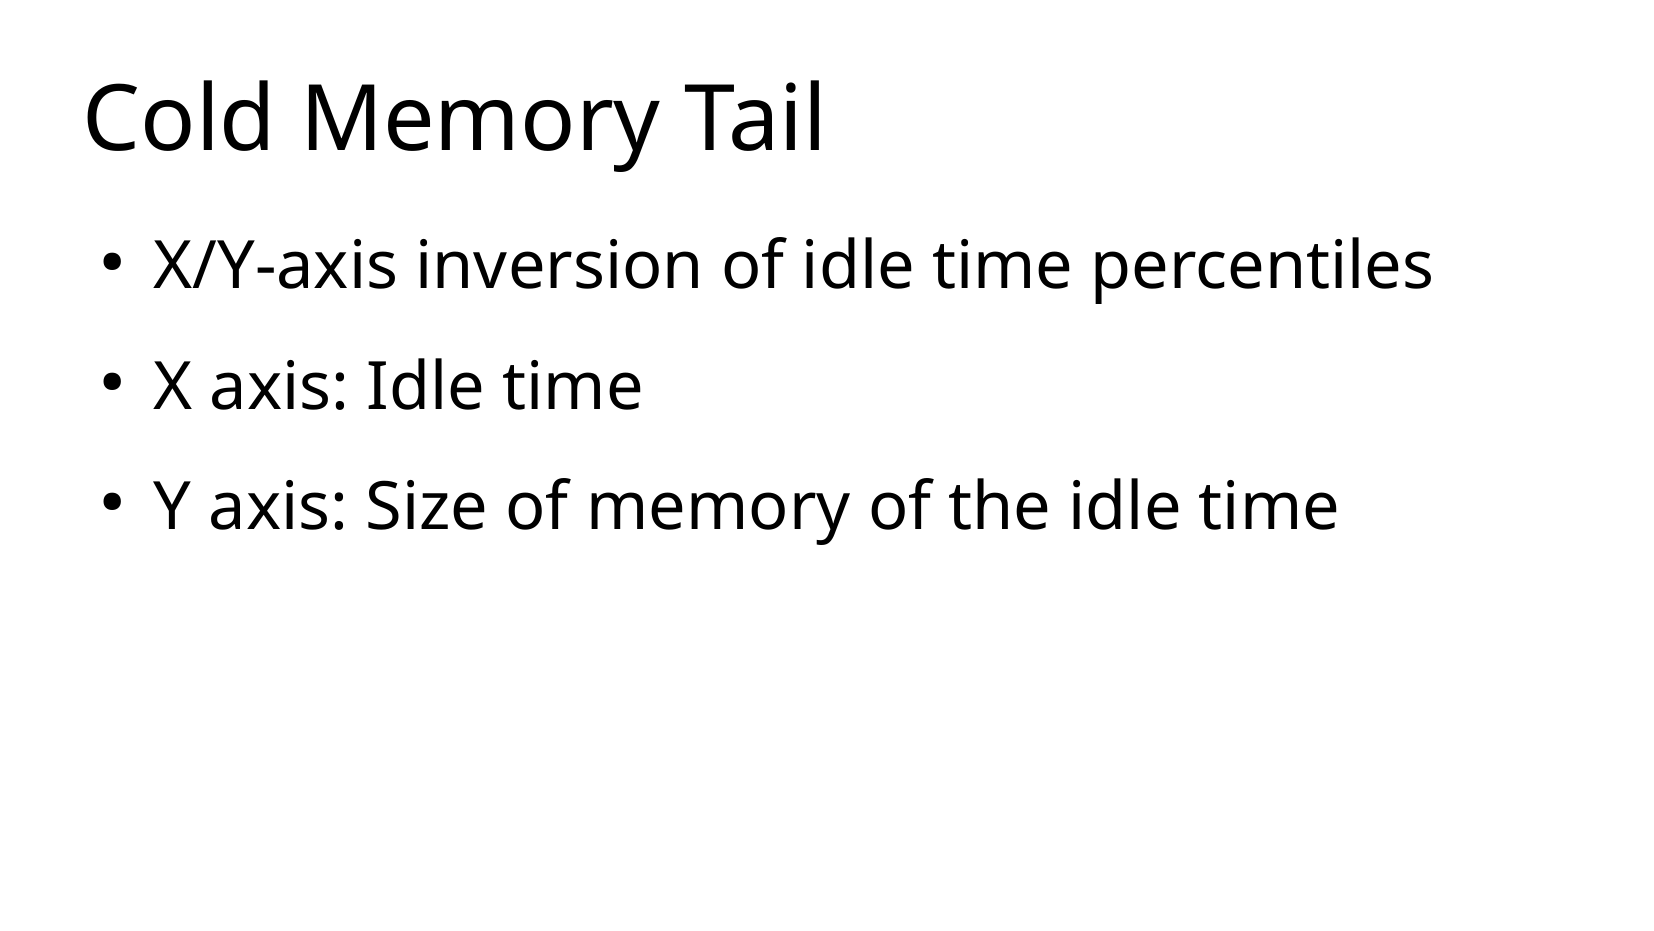

# Cold Memory Tail
X/Y-axis inversion of idle time percentiles
X axis: Idle time
Y axis: Size of memory of the idle time